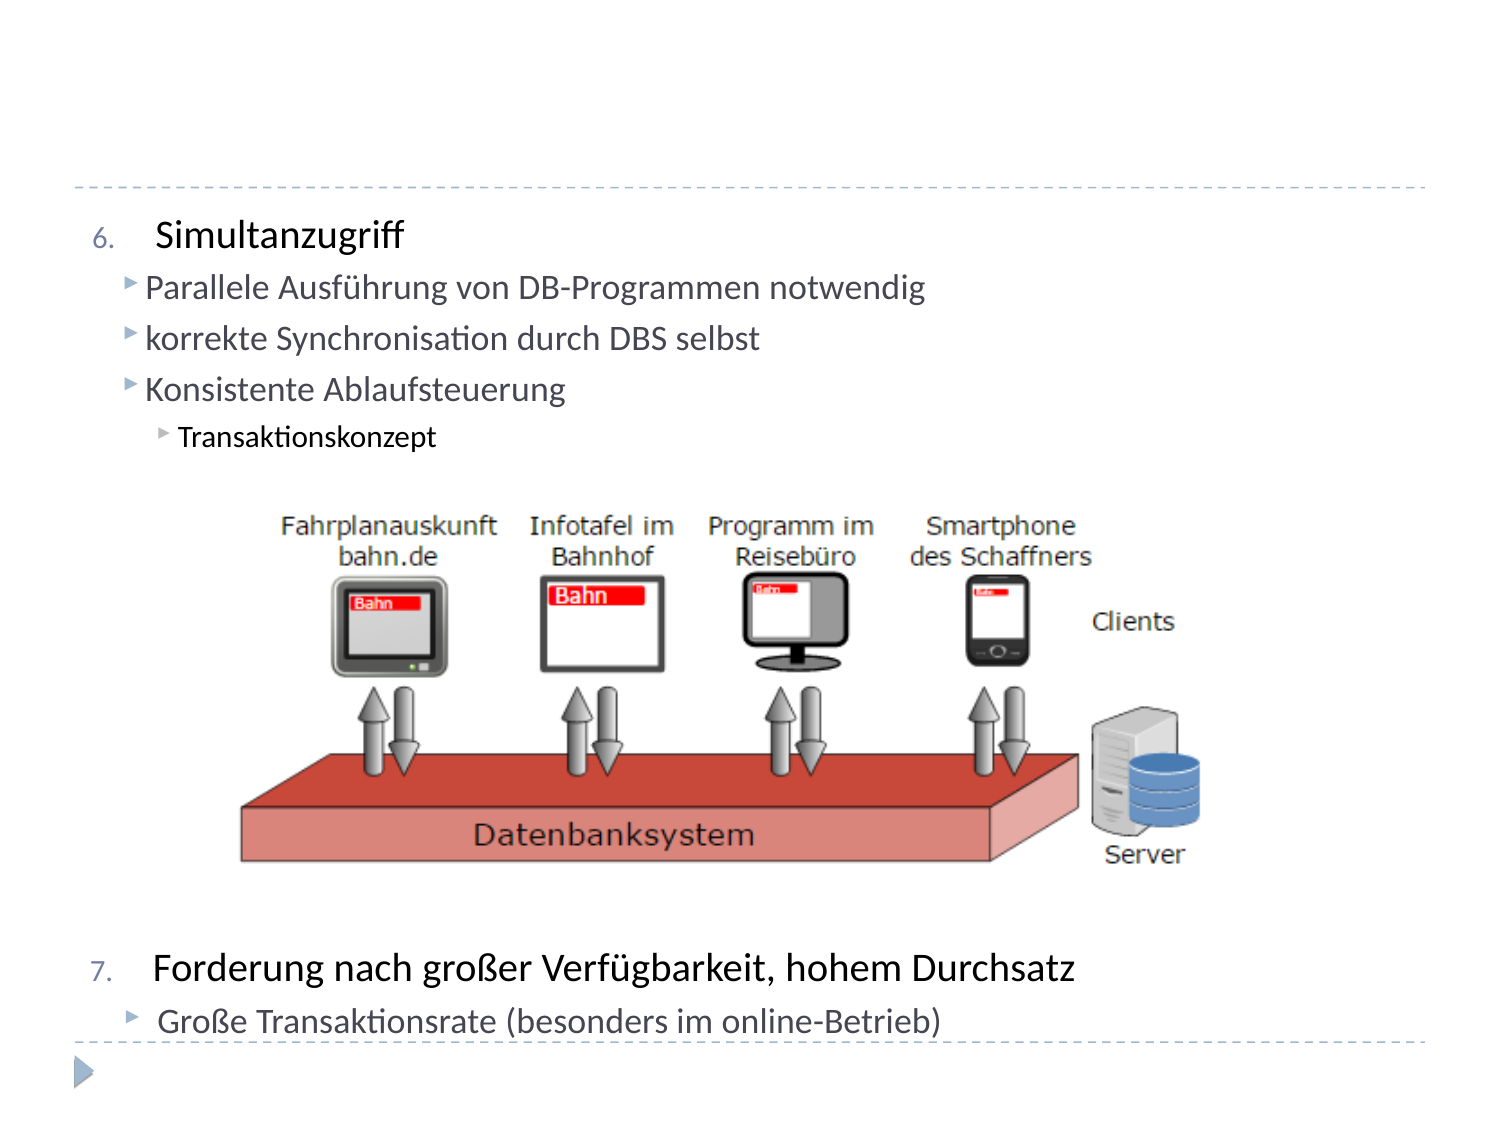

#
Simultanzugriff
Parallele Ausführung von DB-Programmen notwendig
korrekte Synchronisation durch DBS selbst
Konsistente Ablaufsteuerung
Transaktionskonzept
Forderung nach großer Verfügbarkeit, hohem Durchsatz
Große Transaktionsrate (besonders im online-Betrieb)